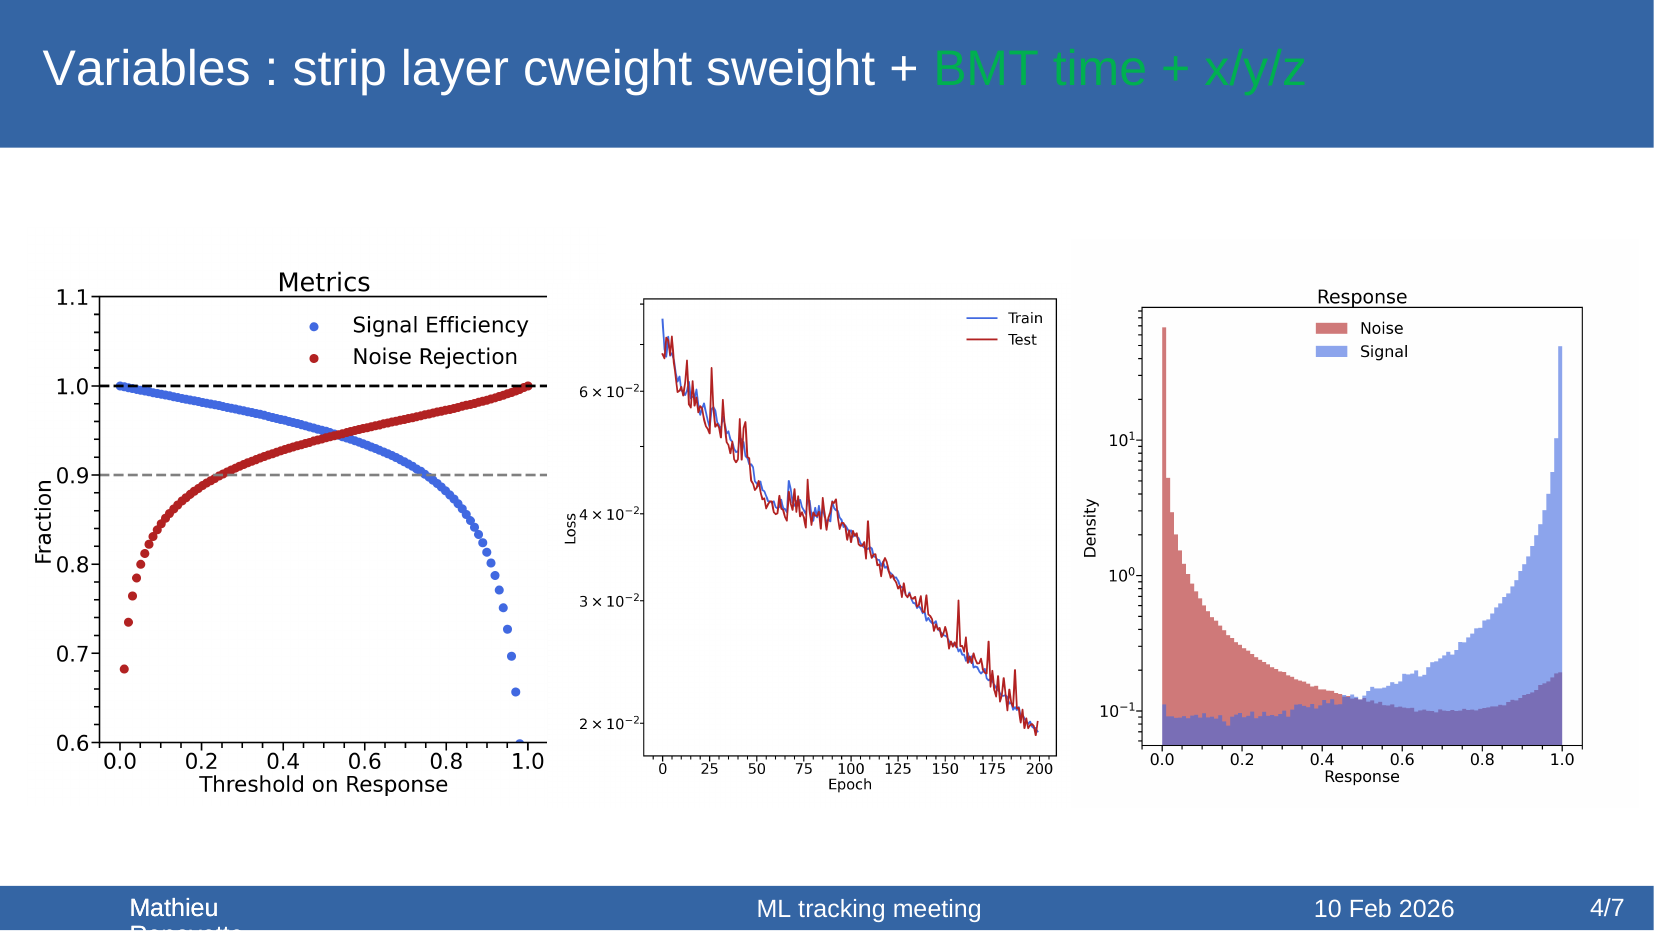

Variables : strip layer cweight sweight + BMT time + x/y/z
Mathieu Ronayette
4/7
Mathieu Ronayette
 ML tracking meeting
10 Feb 2026